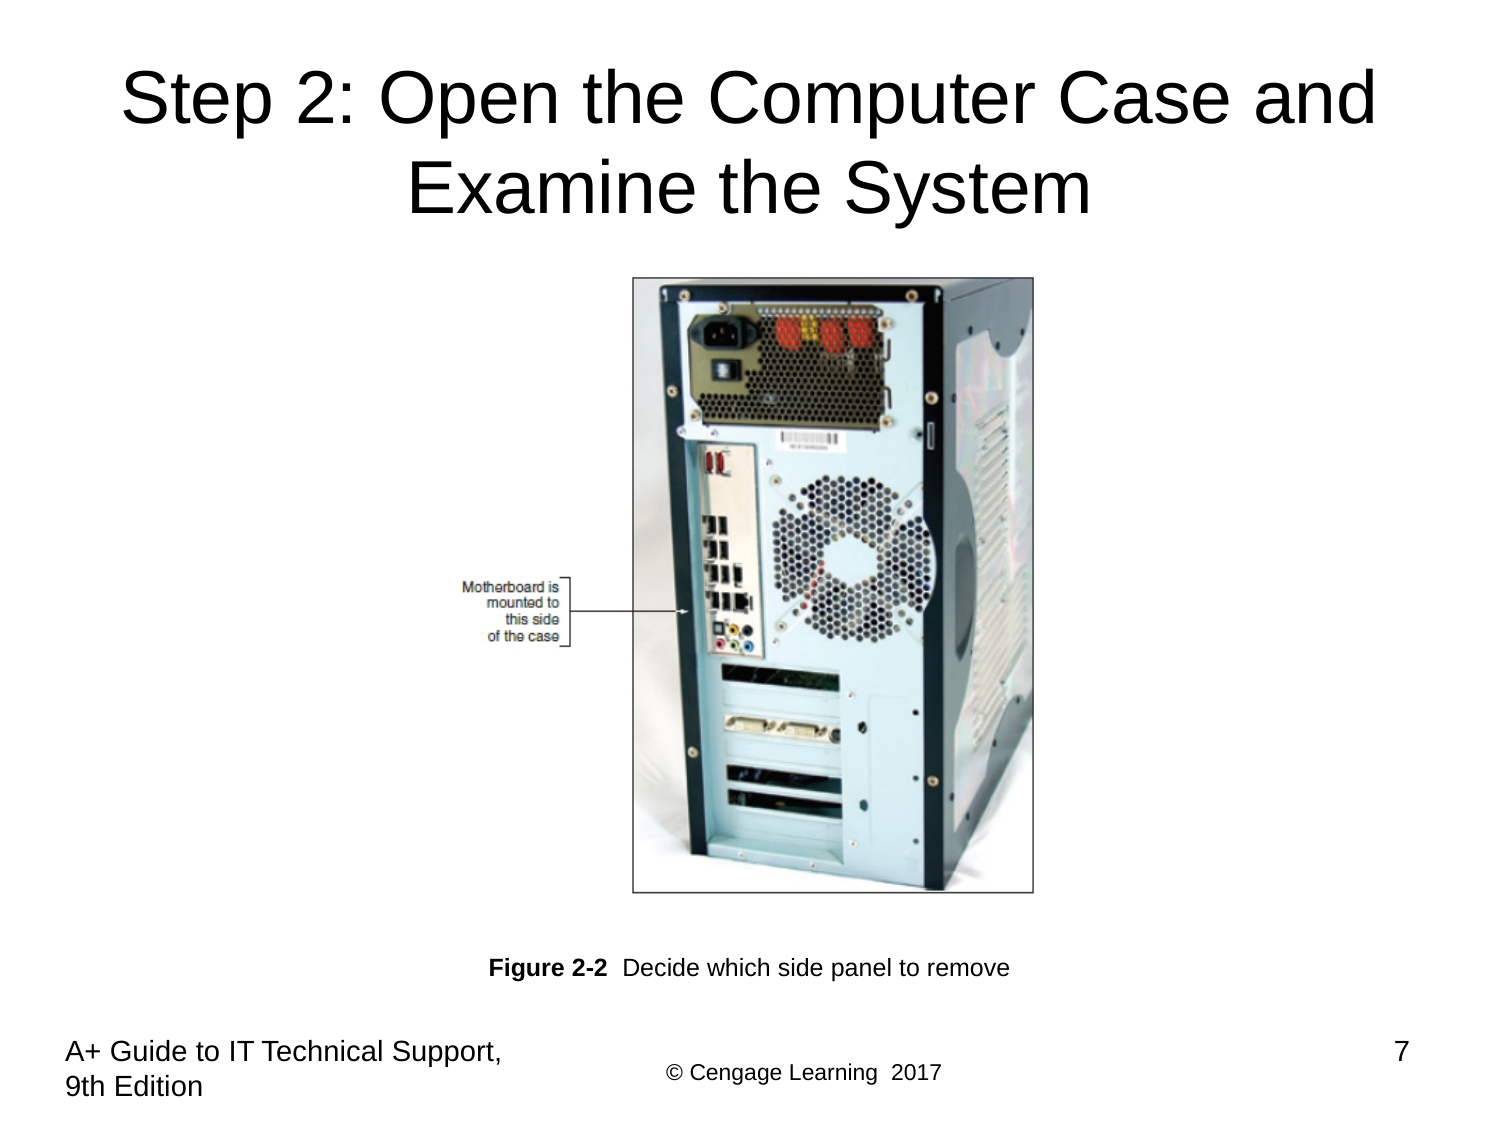

# Step 2: Open the Computer Case and Examine the System
Figure 2-2 Decide which side panel to remove
A+ Guide to IT Technical Support, 9th Edition